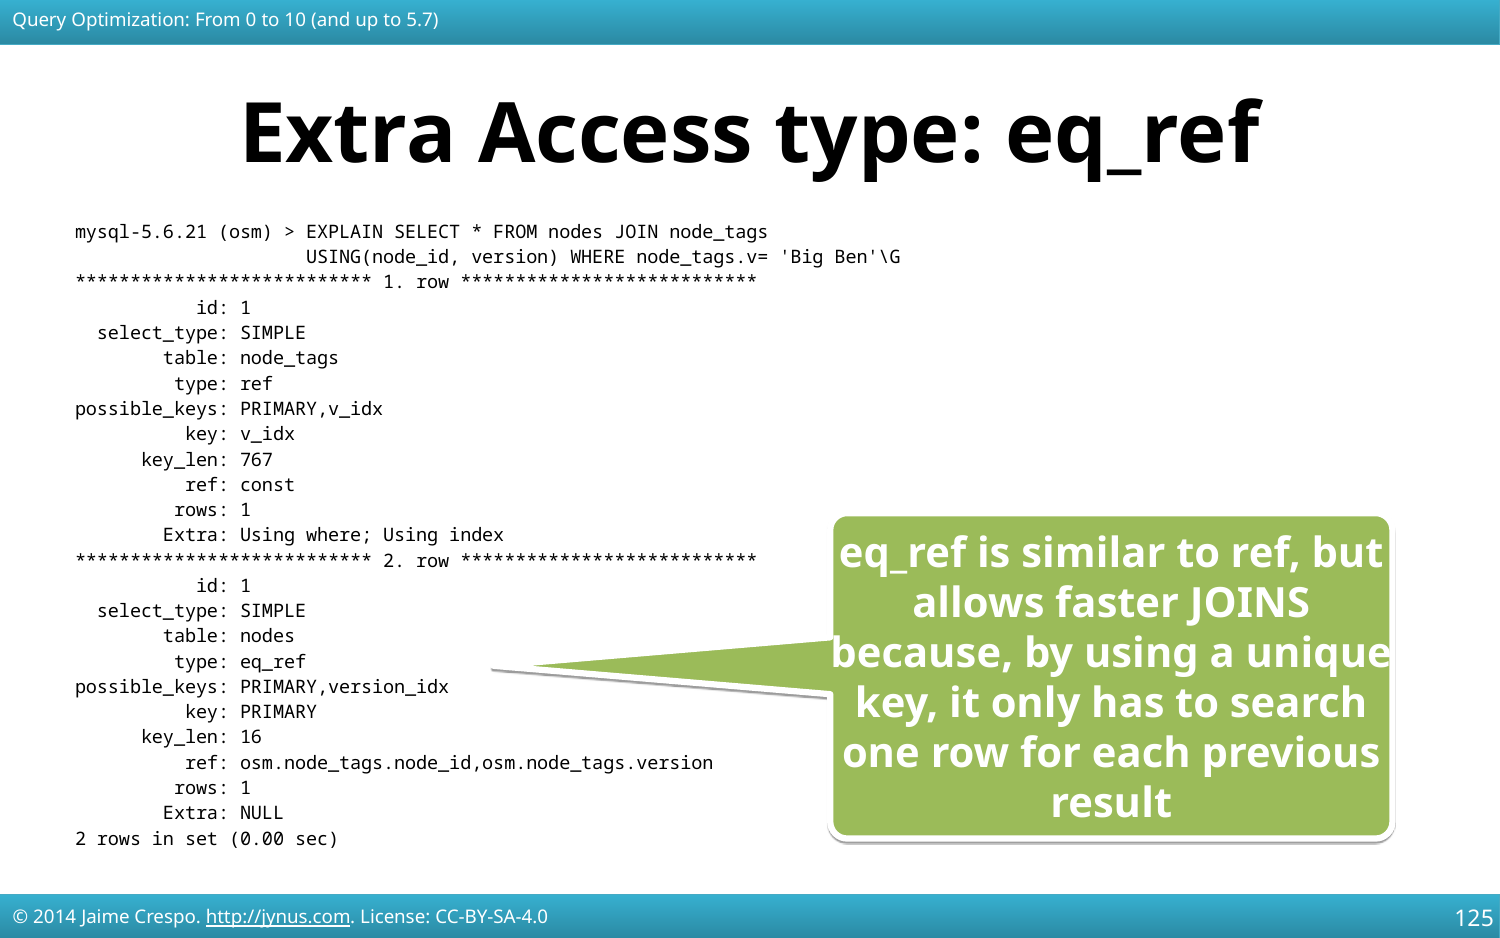

# Extra Access type: eq_ref
mysql-5.6.21 (osm) > EXPLAIN SELECT * FROM nodes JOIN node_tags
 USING(node_id, version) WHERE node_tags.v= 'Big Ben'\G
*************************** 1. row ***************************
 id: 1
 select_type: SIMPLE
 table: node_tags
 type: ref
possible_keys: PRIMARY,v_idx
 key: v_idx
 key_len: 767
 ref: const
 rows: 1
 Extra: Using where; Using index
*************************** 2. row ***************************
 id: 1
 select_type: SIMPLE
 table: nodes
 type: eq_ref
possible_keys: PRIMARY,version_idx
 key: PRIMARY
 key_len: 16
 ref: osm.node_tags.node_id,osm.node_tags.version
 rows: 1
 Extra: NULL
2 rows in set (0.00 sec)
eq_ref is similar to ref, but allows faster JOINS because, by using a unique key, it only has to search one row for each previous result